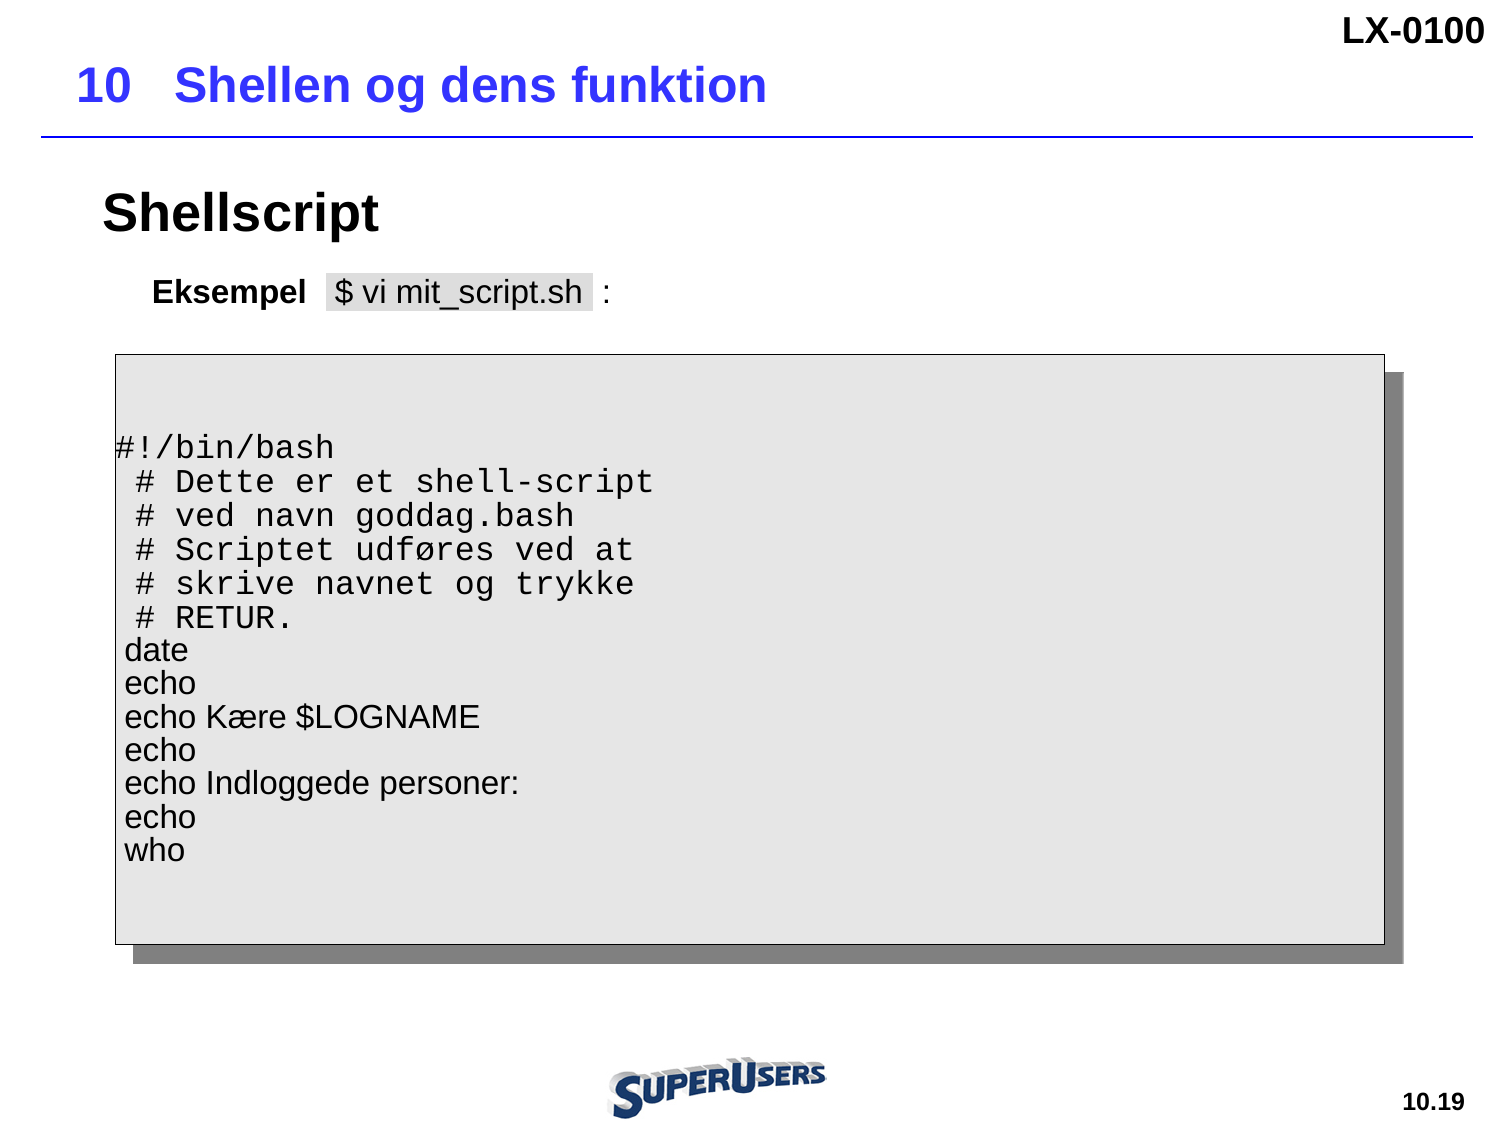

# 10 Shellen og dens funktion
Shellscript
Eksempel $ vi mit_script.sh :
#!/bin/bash
 # Dette er et shell-script
 # ved navn goddag.bash
 # Scriptet udføres ved at
 # skrive navnet og trykke
 # RETUR.
 date
 echo
 echo Kære $LOGNAME
 echo
 echo Indloggede personer:
 echo
 who